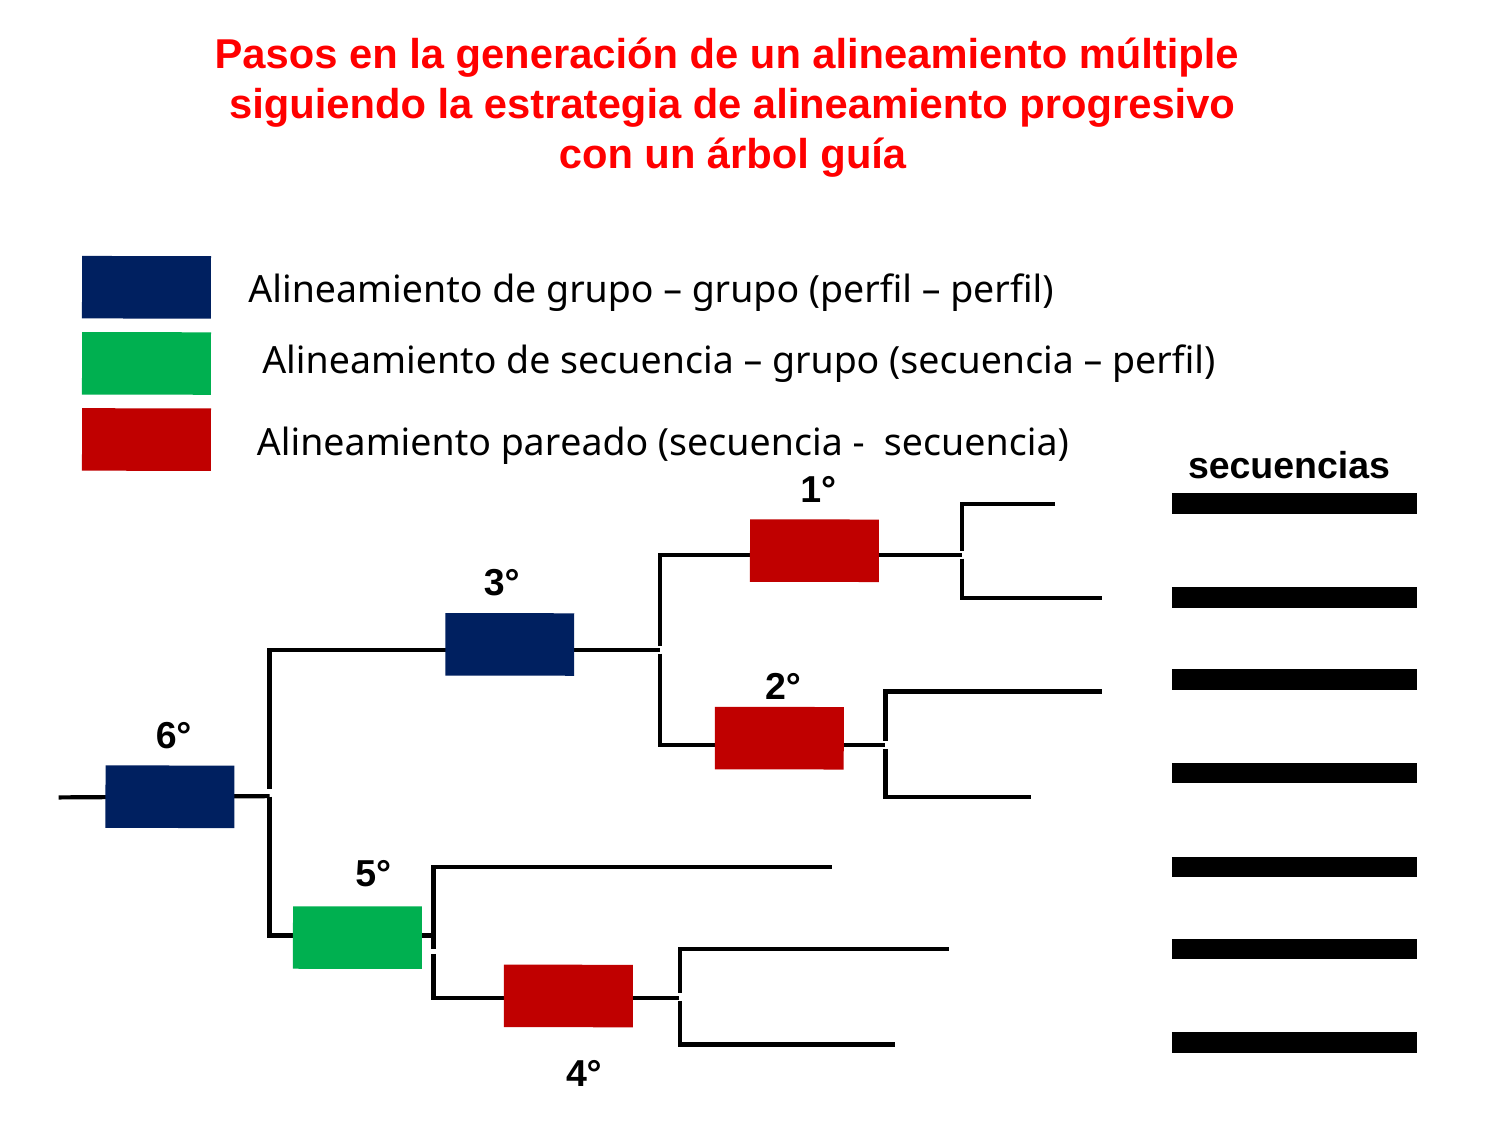

Pasos en la generación de un alineamiento múltiple
siguiendo la estrategia de alineamiento progresivo
con un árbol guía
Alineamiento de grupo – grupo (perfil – perfil)
Alineamiento de secuencia – grupo (secuencia – perfil)
Alineamiento pareado (secuencia - secuencia)
secuencias
1°
3°
2°
6°
5°
4°